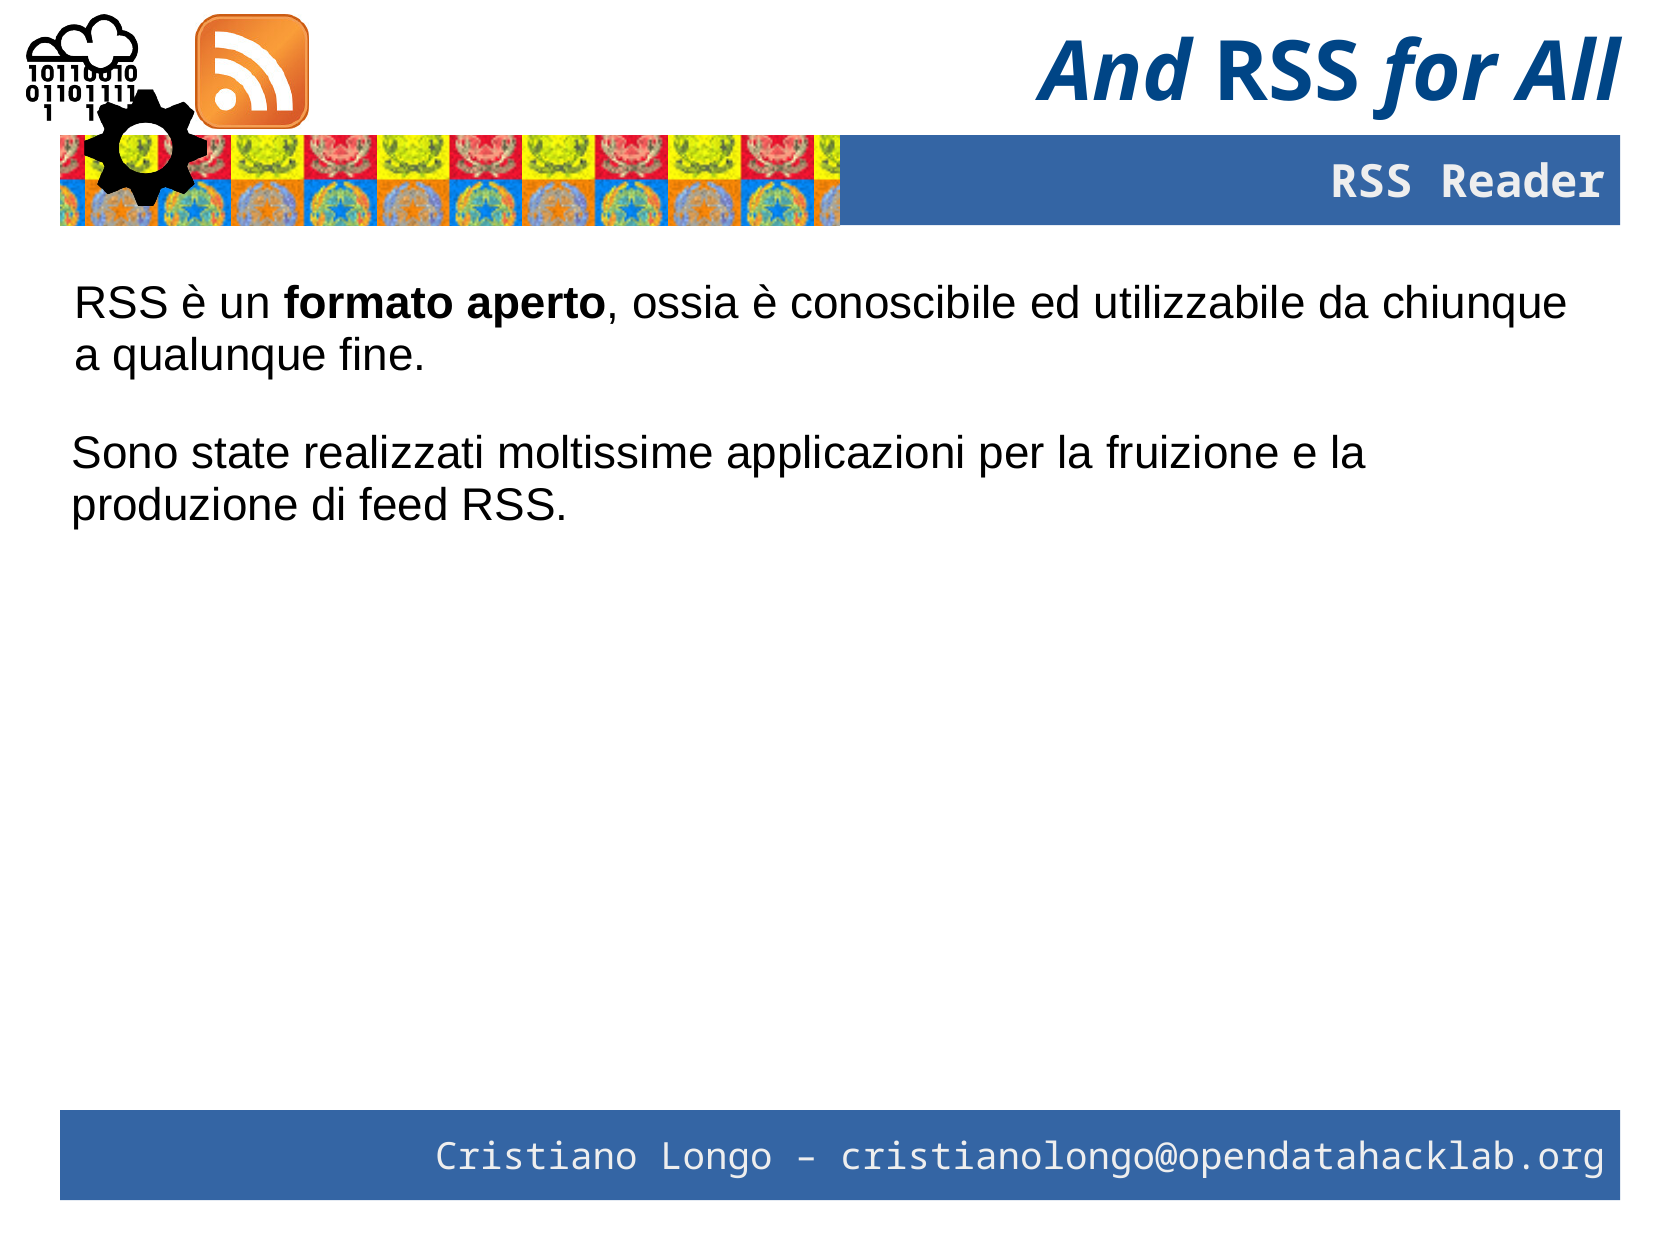

And RSS for All
RSS Reader
RSS è un formato aperto, ossia è conoscibile ed utilizzabile da chiunque a qualunque fine.
Sono state realizzati moltissime applicazioni per la fruizione e la
produzione di feed RSS.
Cristiano Longo – cristianolongo@opendatahacklab.org